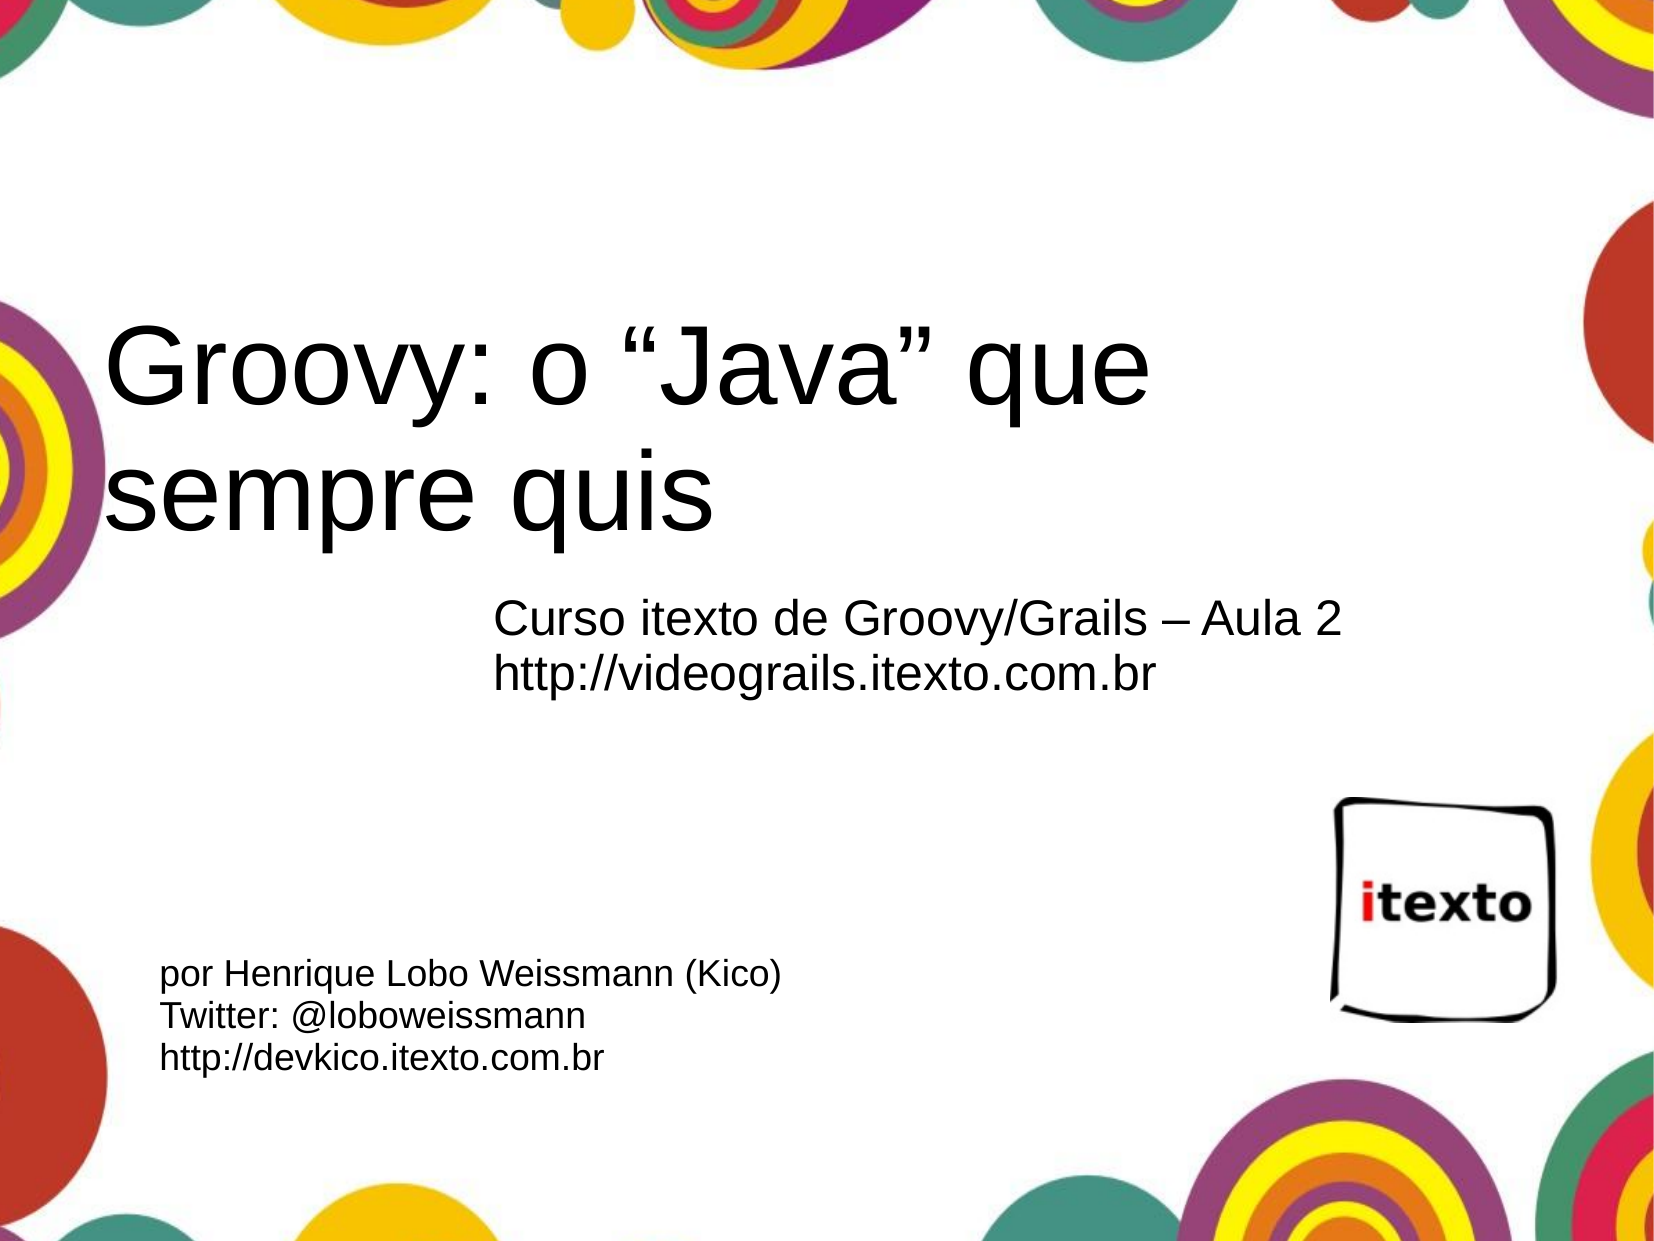

Groovy: o “Java” que sempre quis
Curso itexto de Groovy/Grails – Aula 2
http://videograils.itexto.com.br
por Henrique Lobo Weissmann (Kico)
Twitter: @loboweissmann
http://devkico.itexto.com.br